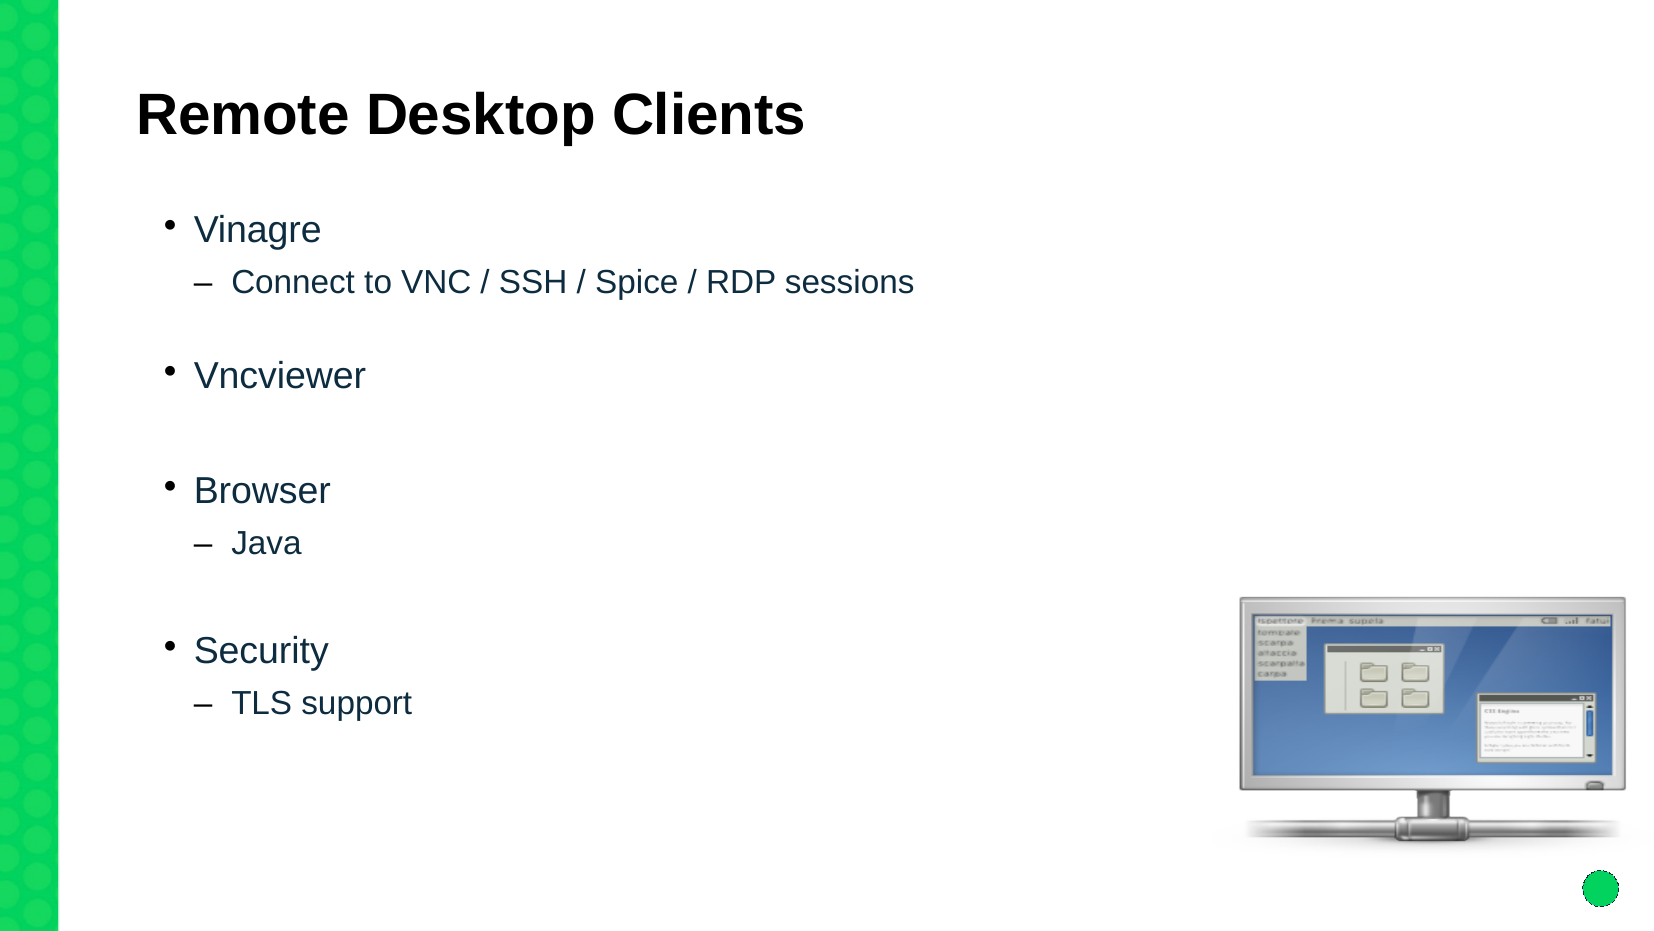

# Remote Desktop Clients
Vinagre
Connect to VNC / SSH / Spice / RDP sessions
Vncviewer
Browser
Java
Security
TLS support